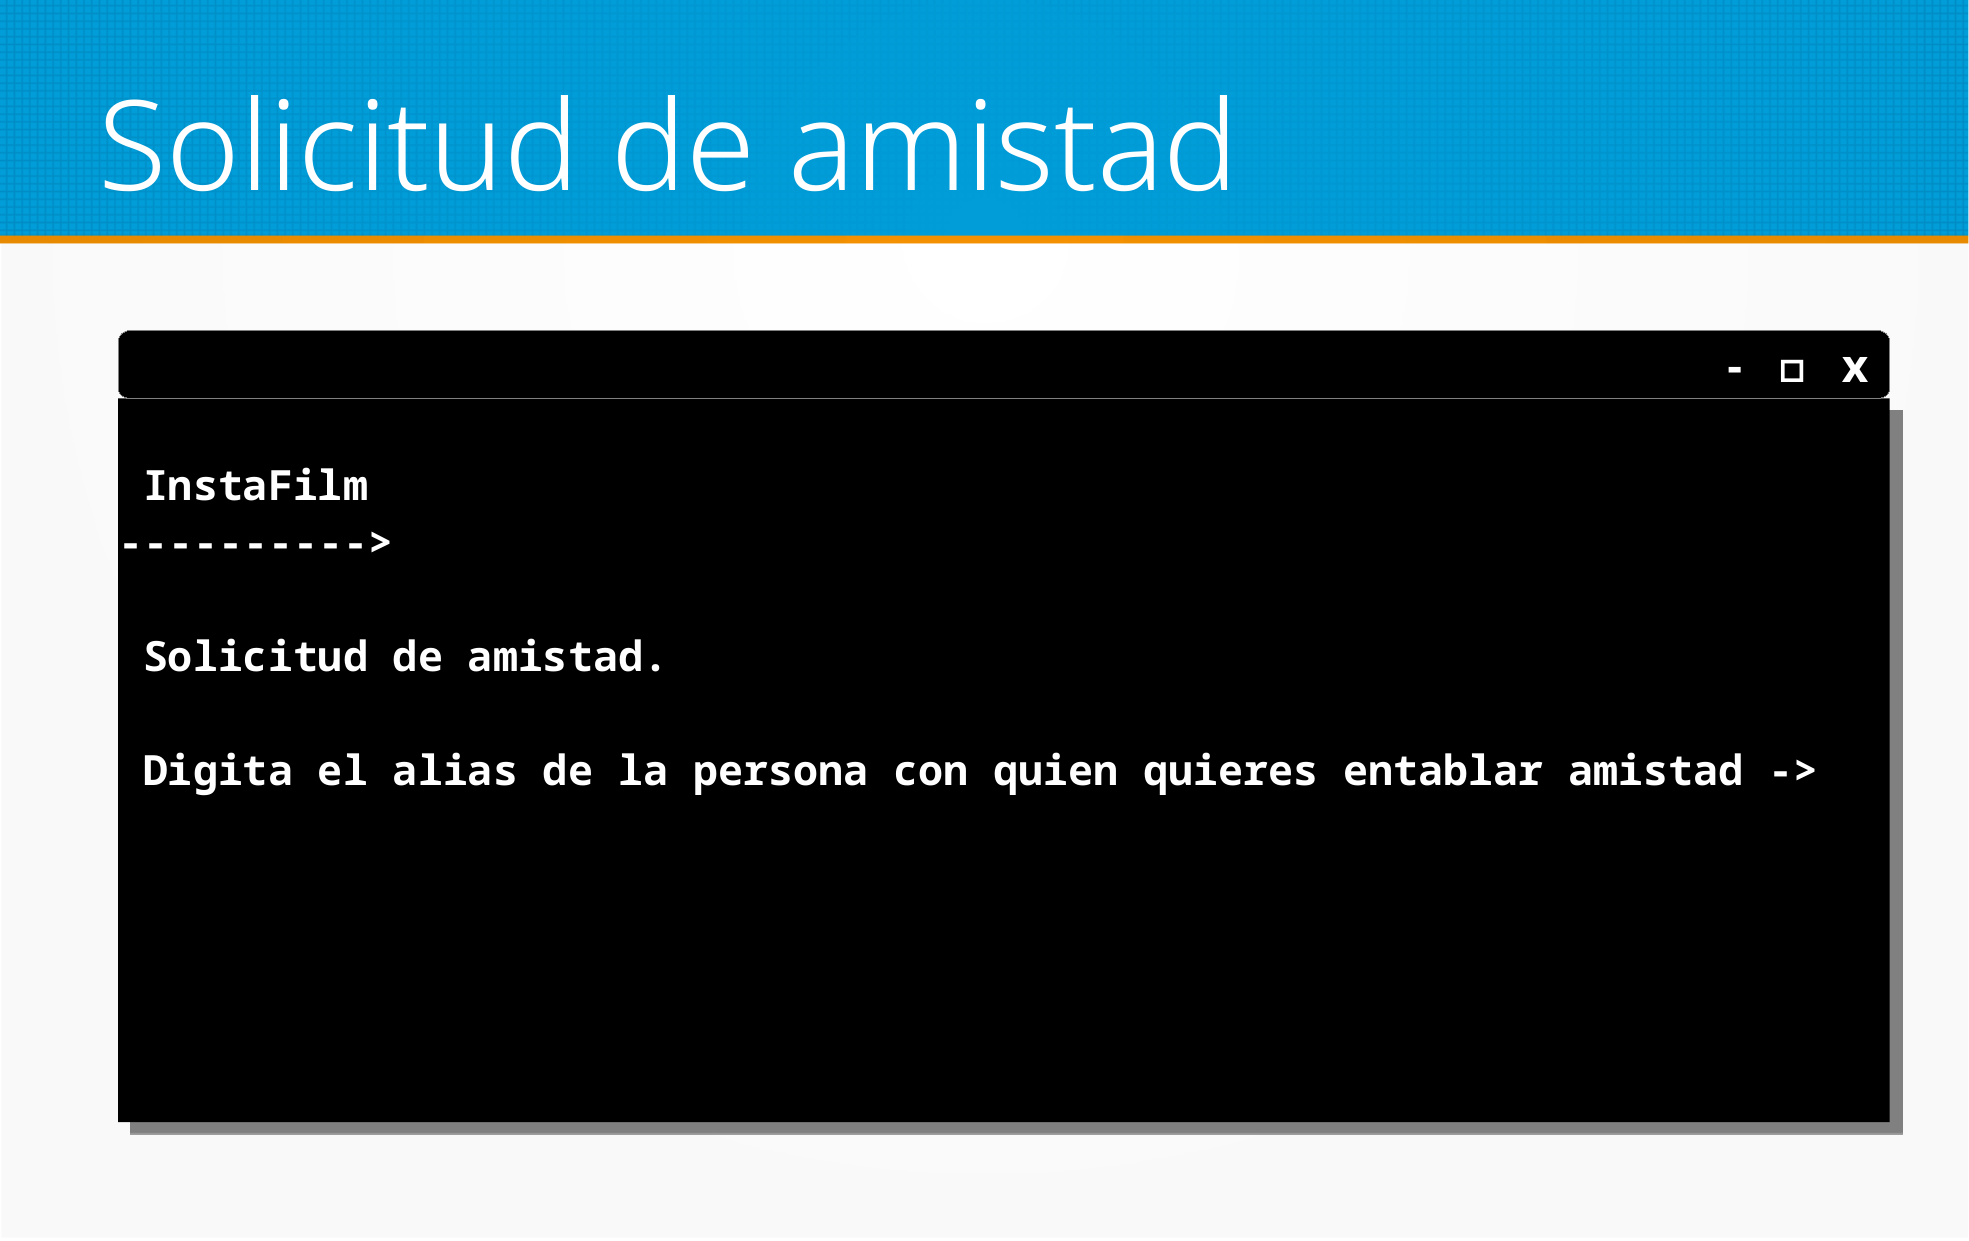

# Solicitud de amistad
- □ x
 InstaFilm
---------->
 Solicitud de amistad.
 Digita el alias de la persona con quien quieres entablar amistad ->